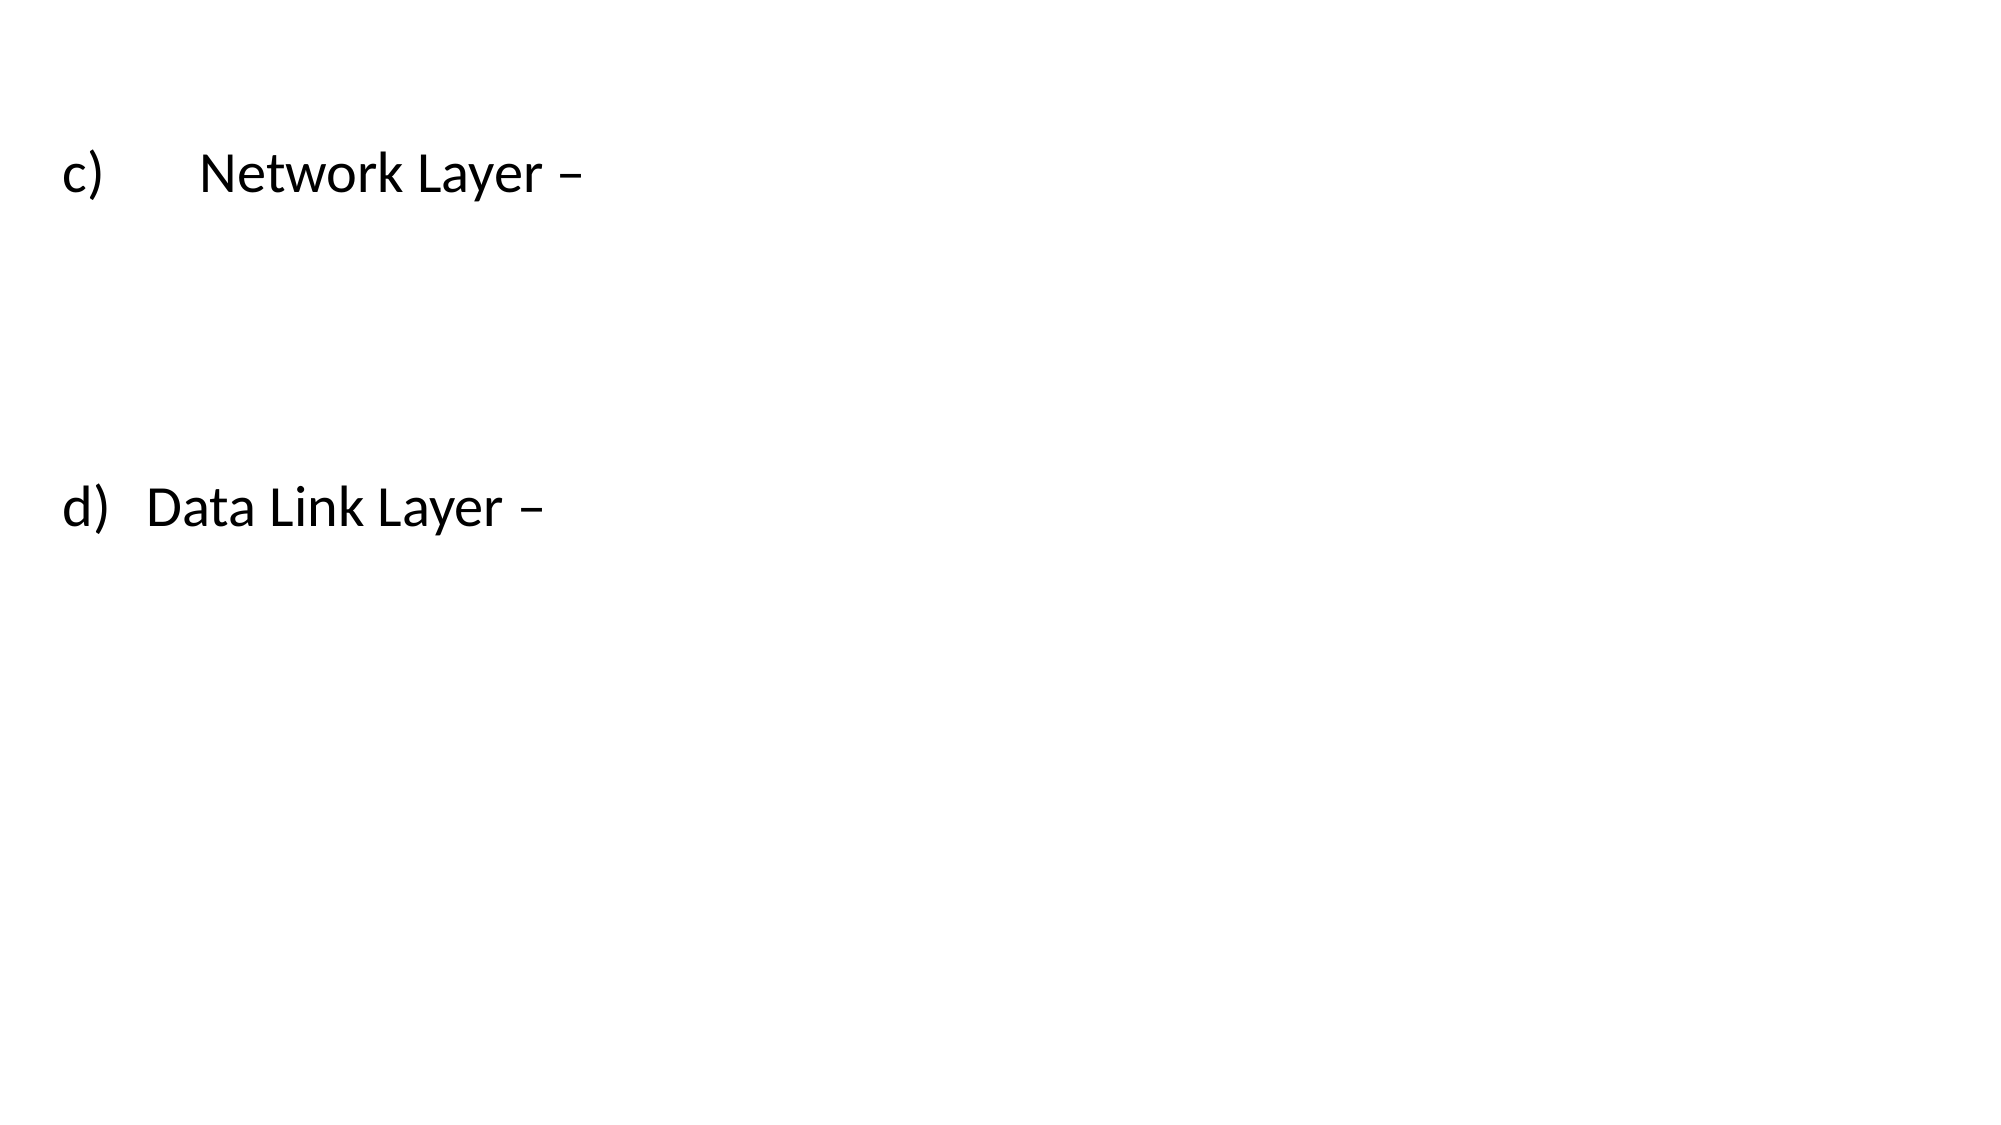

# Network Layer –
Data Link Layer –